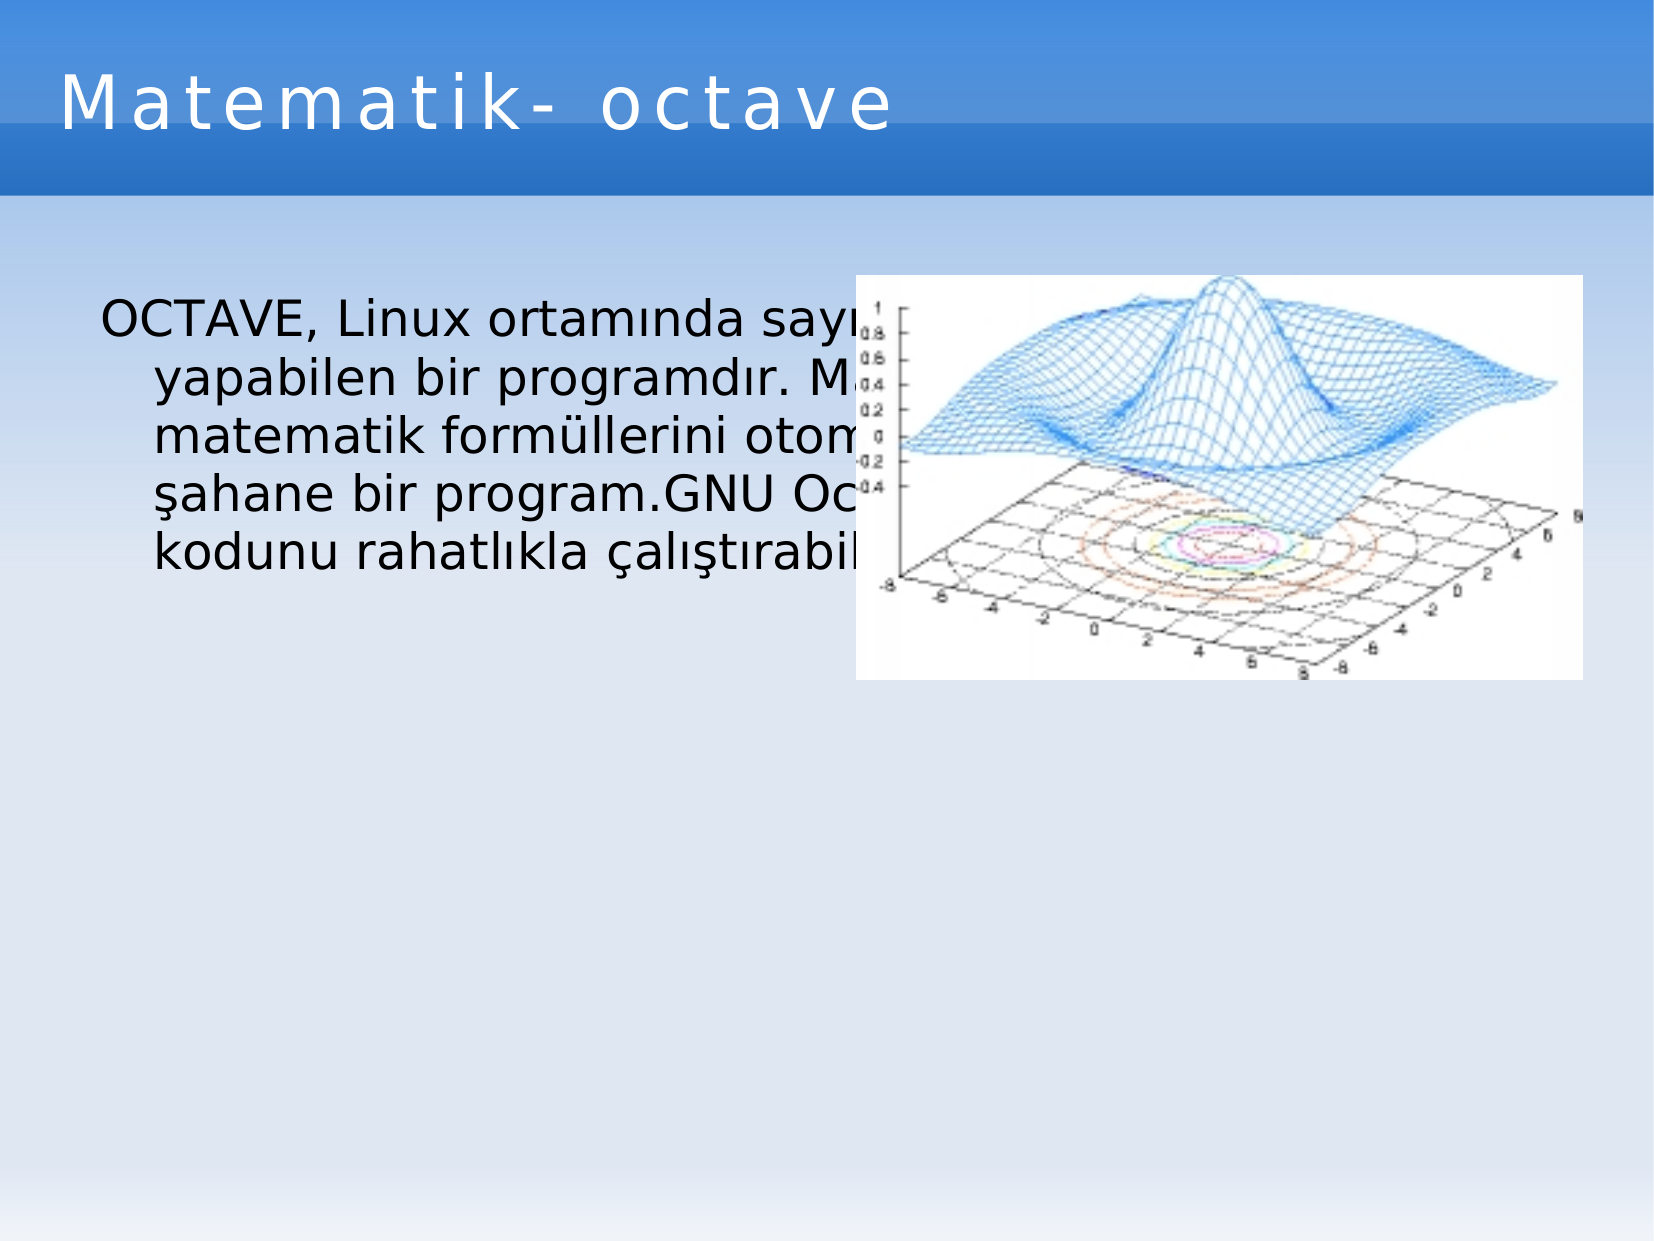

# Matematik- octave
OCTAVE, Linux ortamında sayısal ve istatistik uygulamalar yapabilen bir programdır. Matlab'ın Gnu alternatifi, matematik formüllerini otomatik olarak çözmek için şahane bir program.GNU Octave da çoğu matlab kodunu rahatlıkla çalıştırabiliyor.